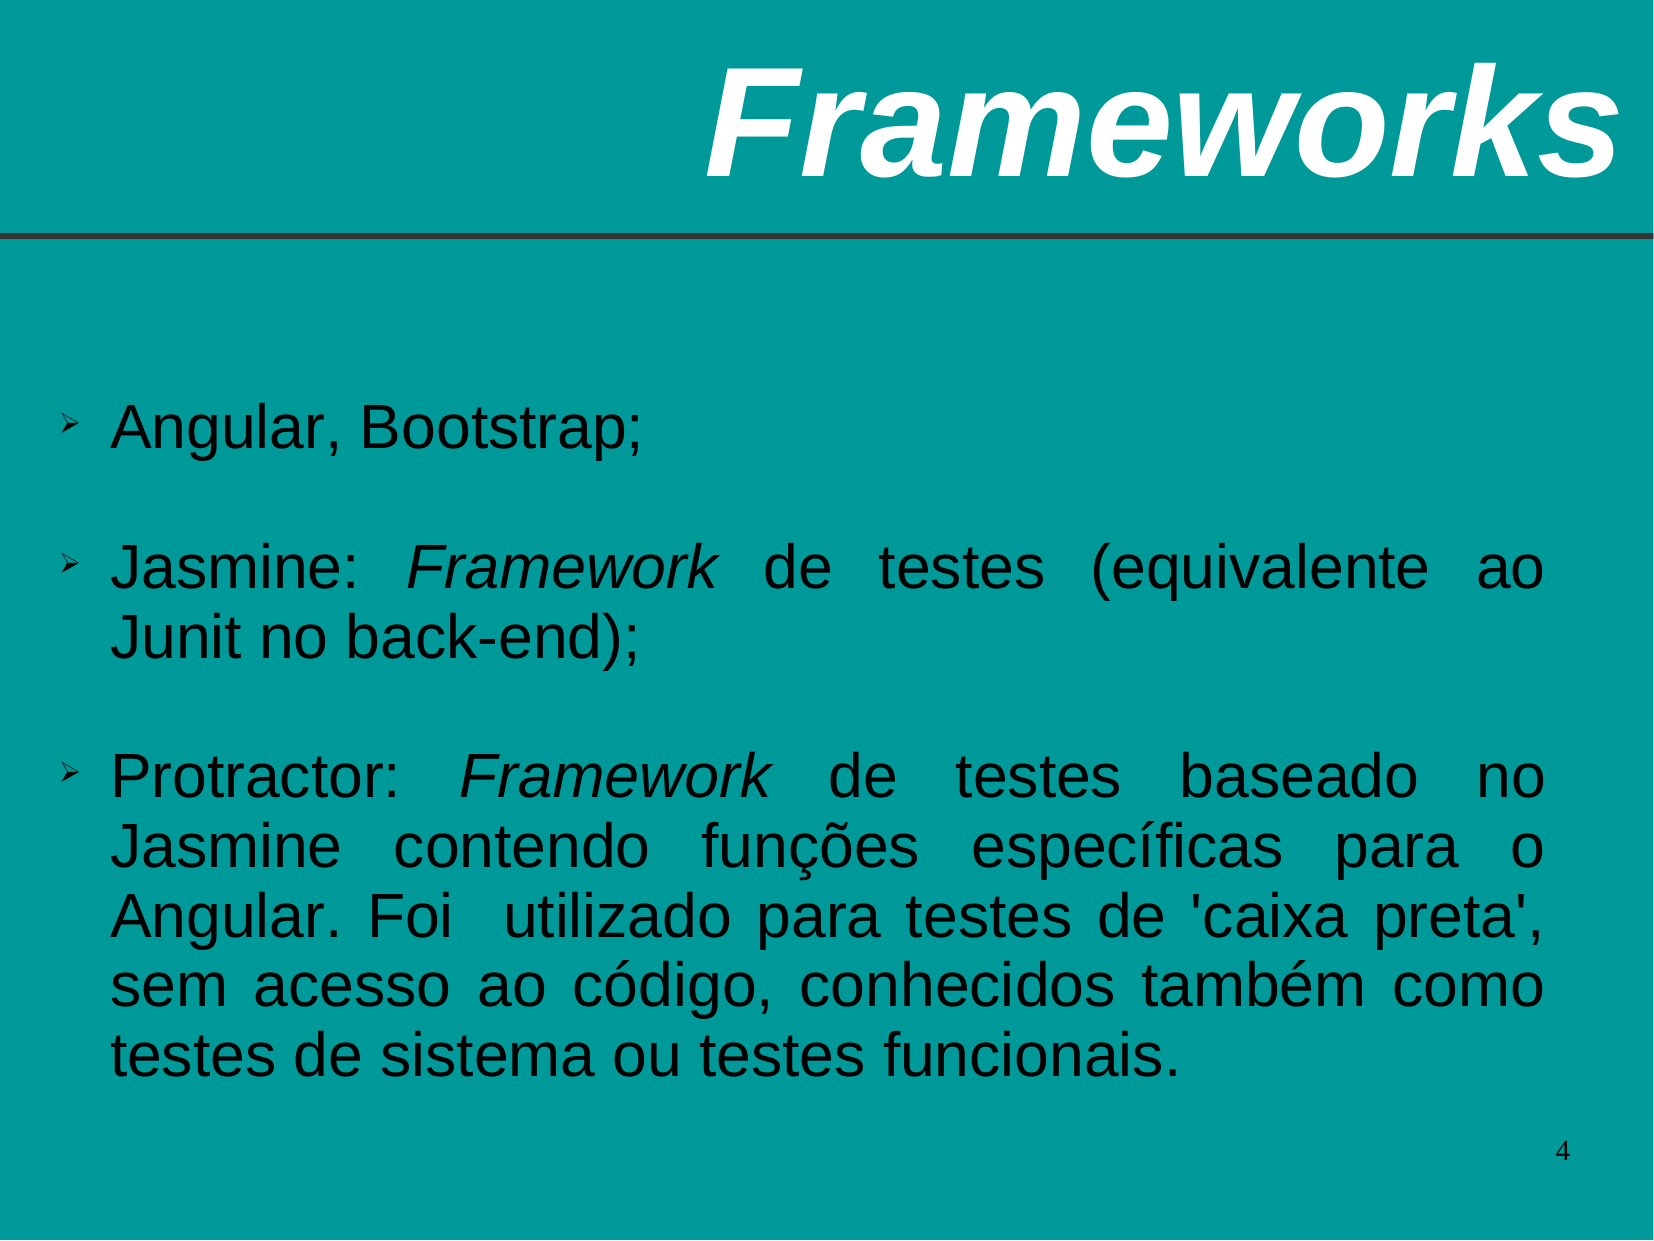

Frameworks
Angular, Bootstrap;
Jasmine: Framework de testes (equivalente ao Junit no back-end);
Protractor: Framework de testes baseado no Jasmine contendo funções específicas para o Angular. Foi utilizado para testes de 'caixa preta', sem acesso ao código, conhecidos também como testes de sistema ou testes funcionais.
4